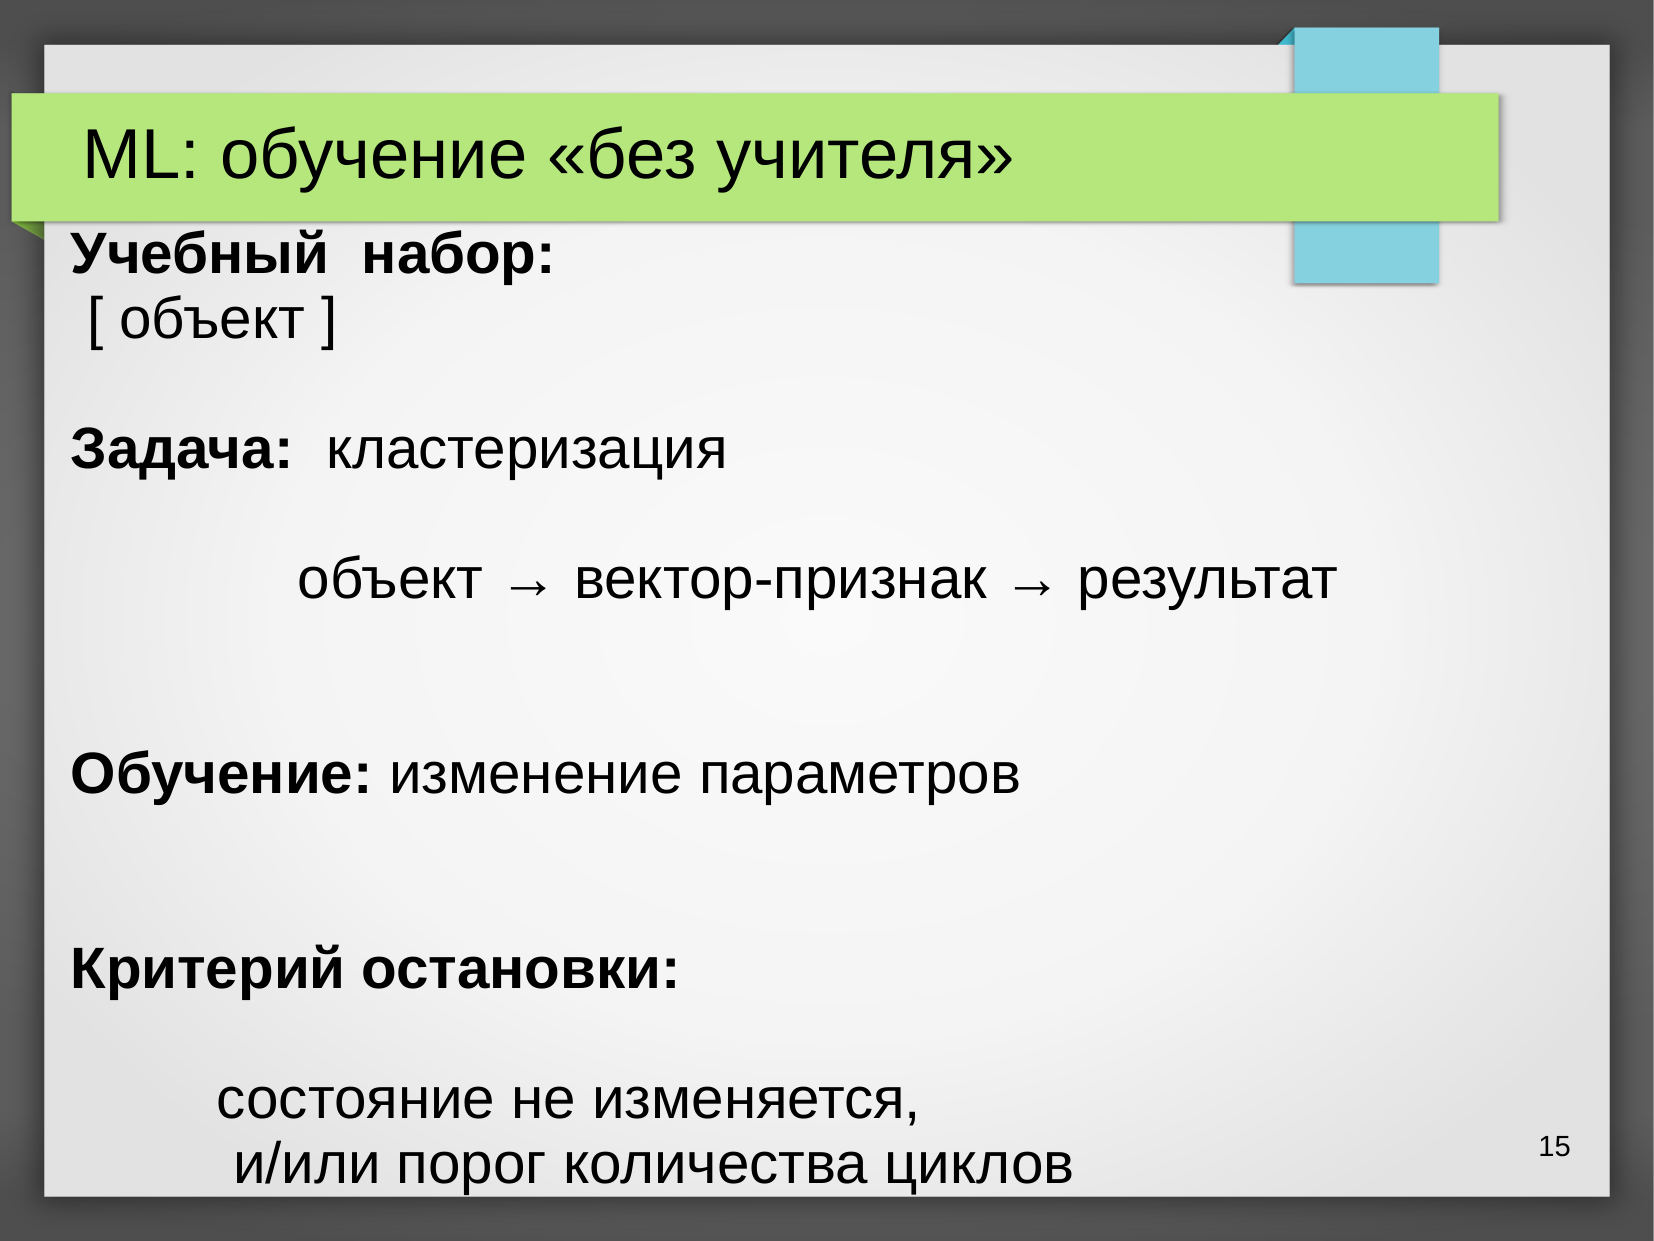

# ML: обучение «без учителя»
Учебный набор:
 [ объект ]
Задача: кластеризация
 объект → вектор-признак → результат
Обучение: изменение параметров
Критерий остановки:
 состояние не изменяется,
 и/или порог количества циклов
15